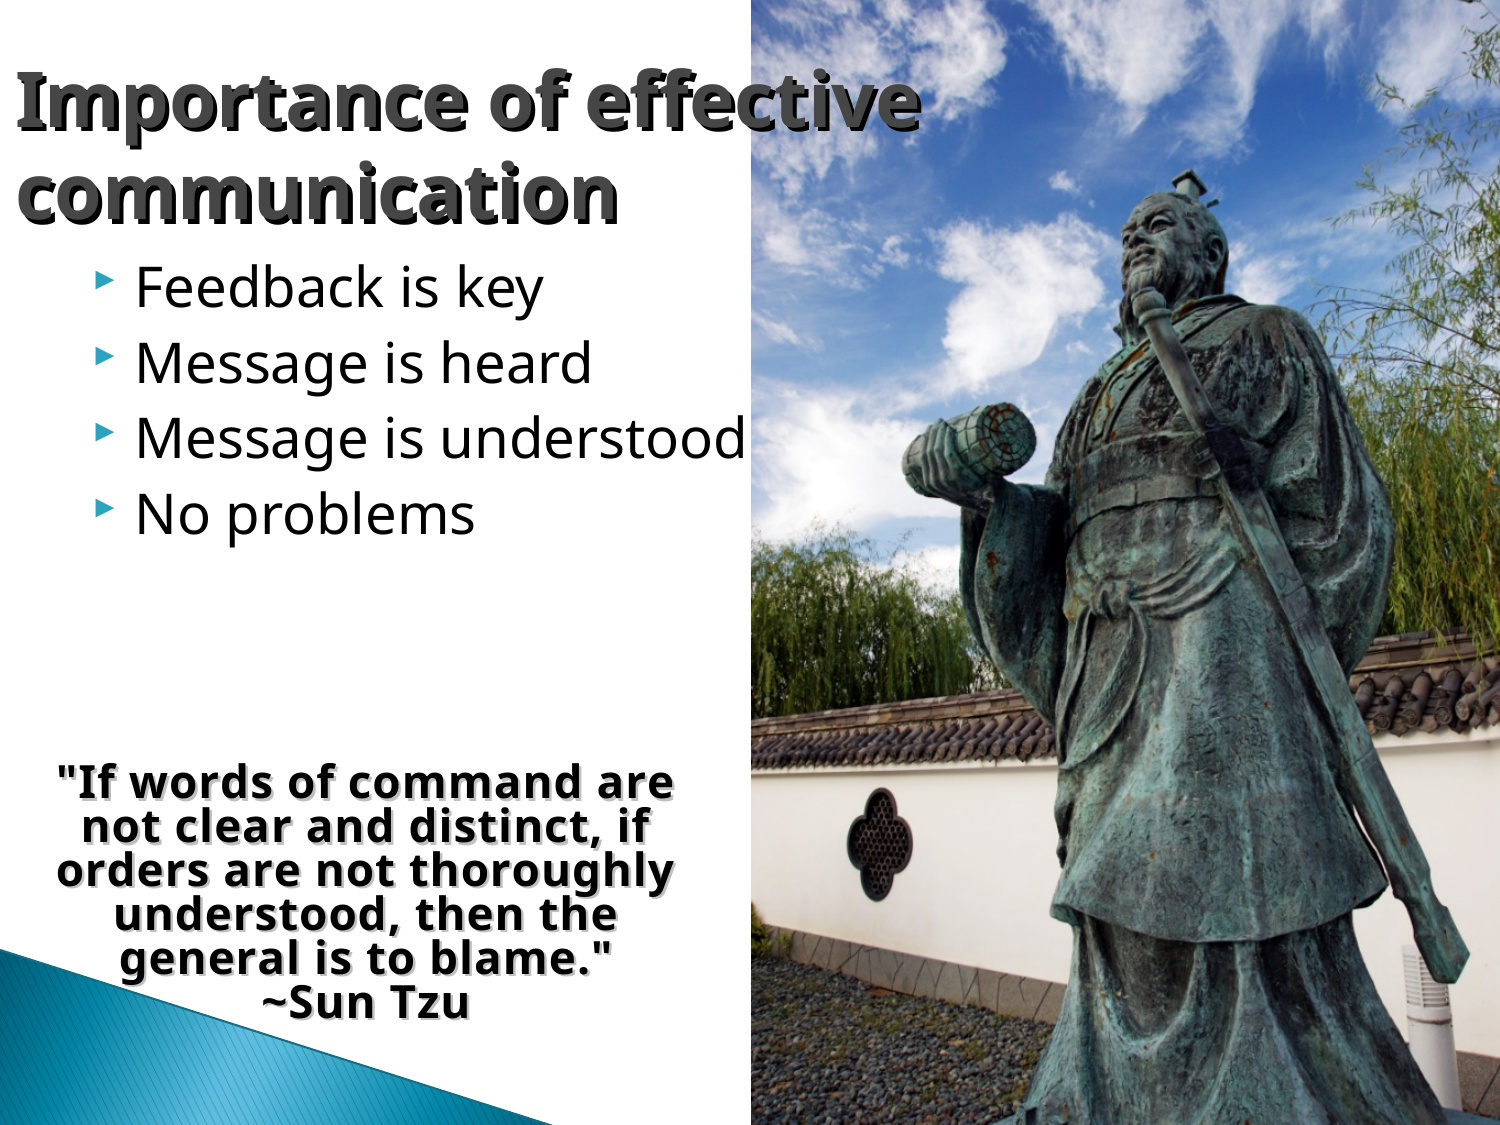

Importance of effective communication
# Feedback is key
Message is heard
Message is understood
No problems
"If words of command are not clear and distinct, if orders are not thoroughly understood, then the general is to blame."
~Sun Tzu